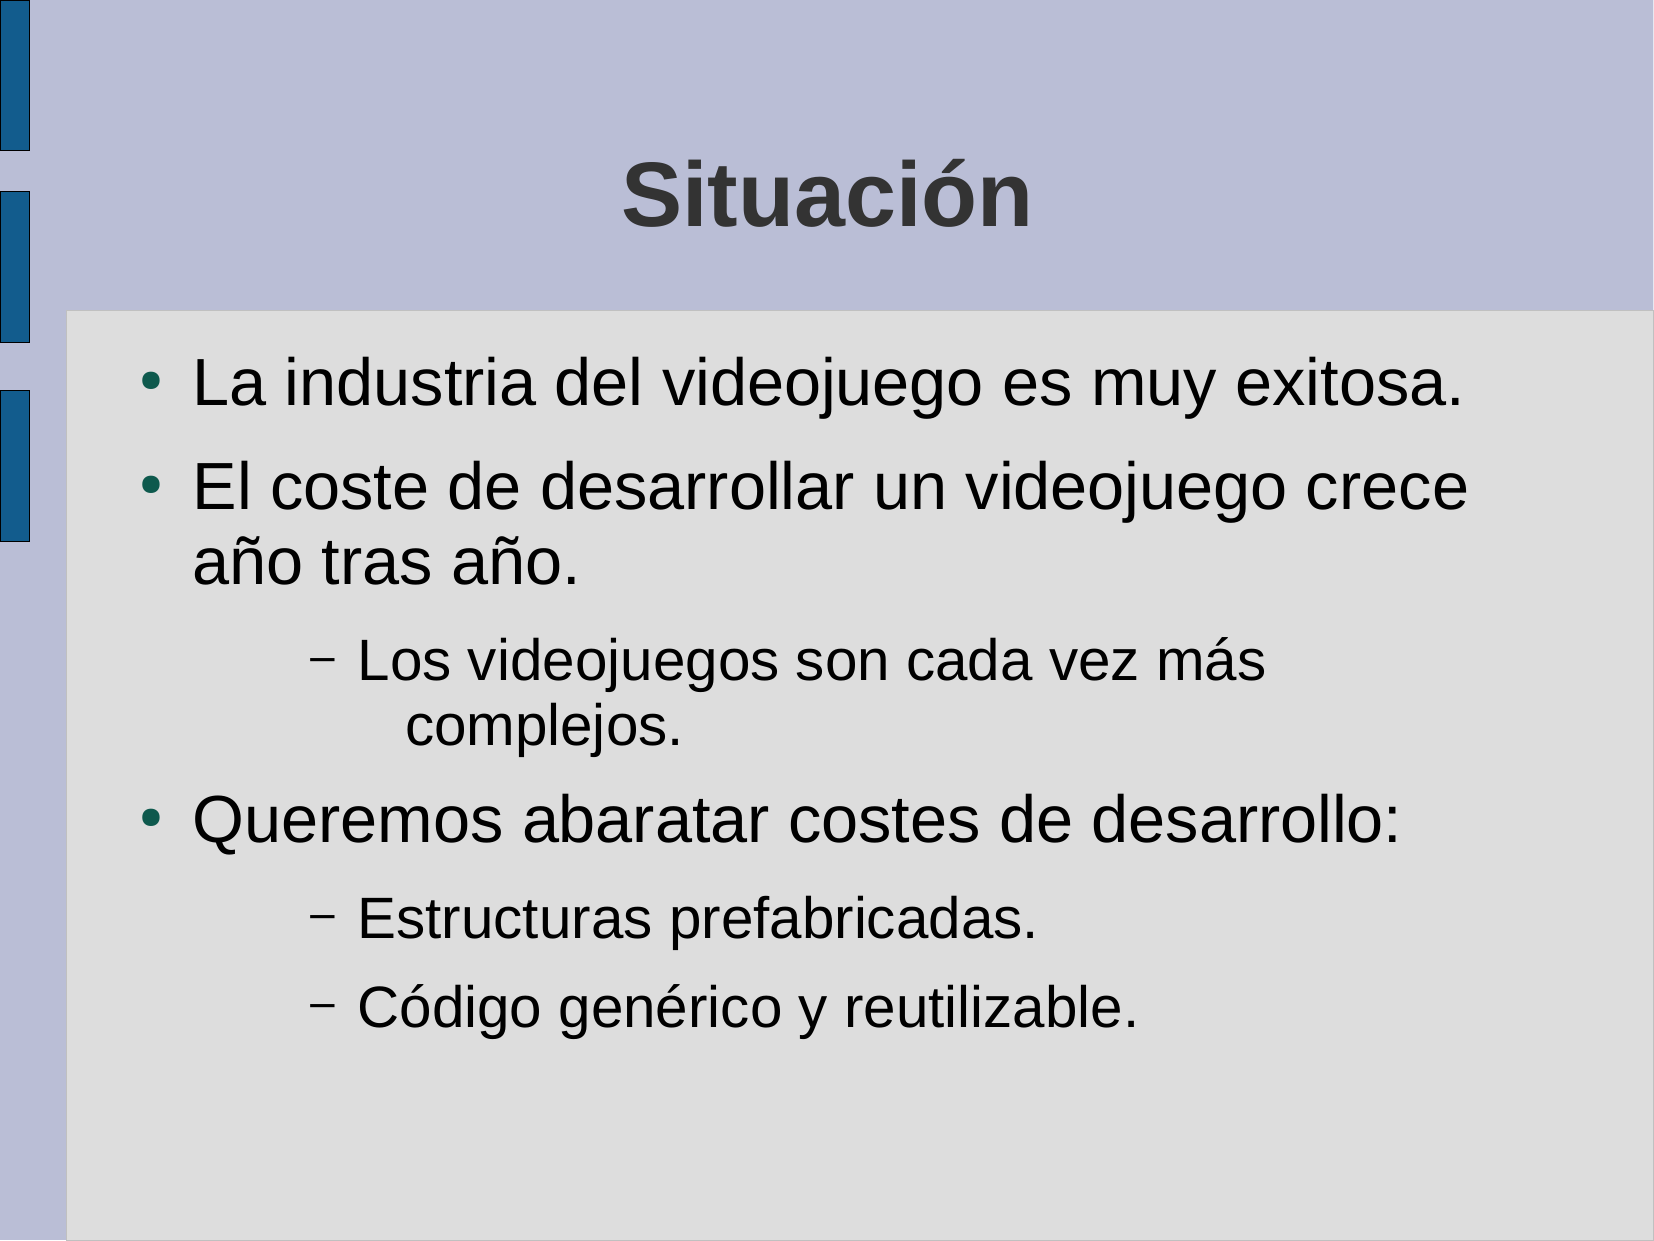

# Situación
La industria del videojuego es muy exitosa.
El coste de desarrollar un videojuego crece año tras año.
Los videojuegos son cada vez más complejos.
Queremos abaratar costes de desarrollo:
Estructuras prefabricadas.
Código genérico y reutilizable.